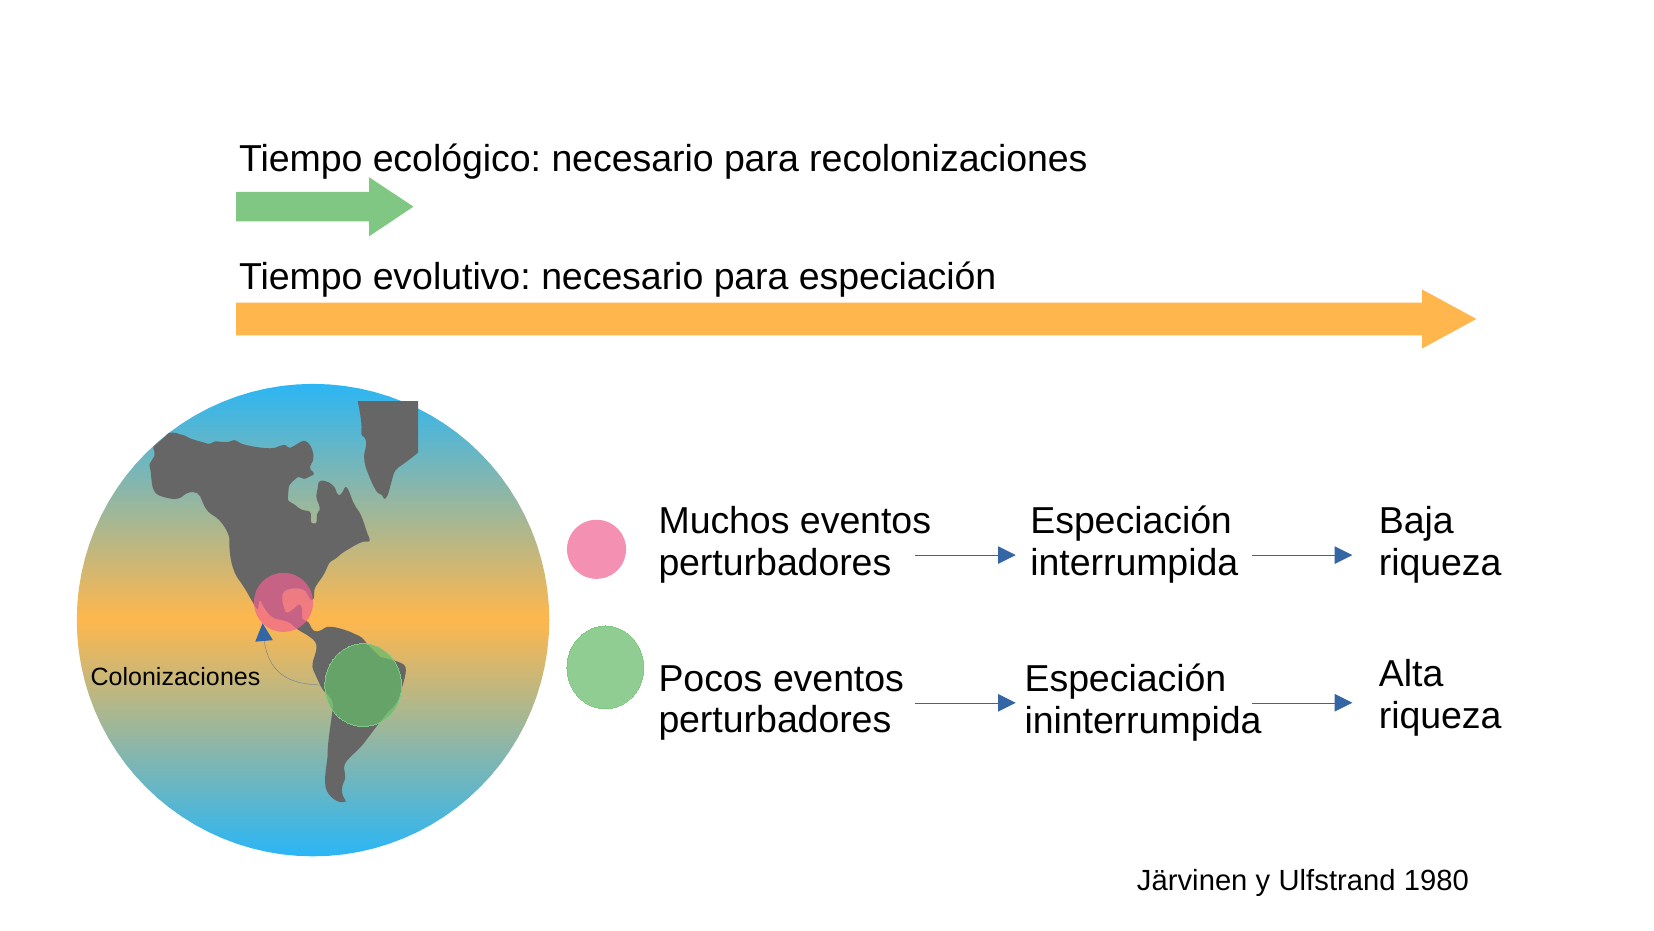

Tiempo ecológico: necesario para recolonizaciones
Tiempo evolutivo: necesario para especiación
Muchos eventos perturbadores
Especiación interrumpida
Baja riqueza
Alta riqueza
Pocos eventos perturbadores
Especiación ininterrumpida
Colonizaciones
Järvinen y Ulfstrand 1980